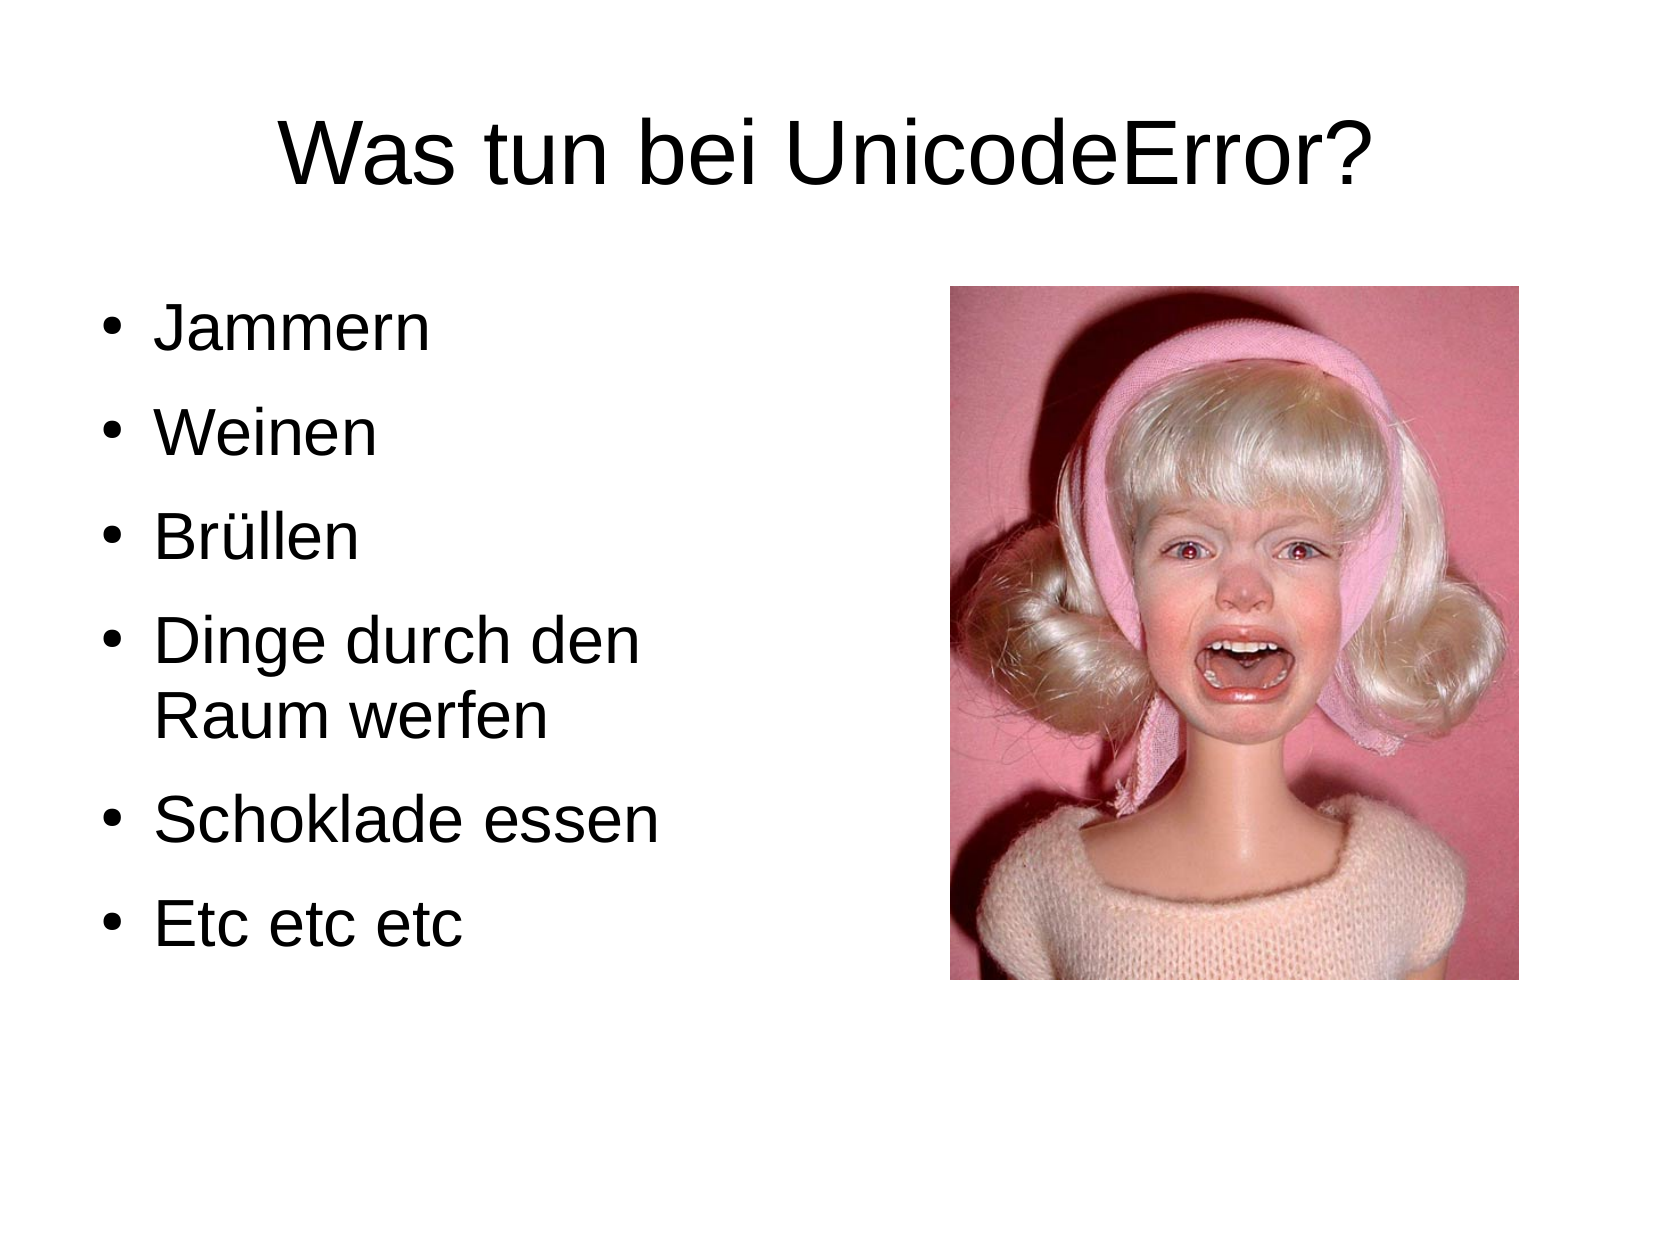

# Was tun bei UnicodeError?
Jammern
Weinen
Brüllen
Dinge durch den
Raum werfen
Schoklade essen
Etc etc etc